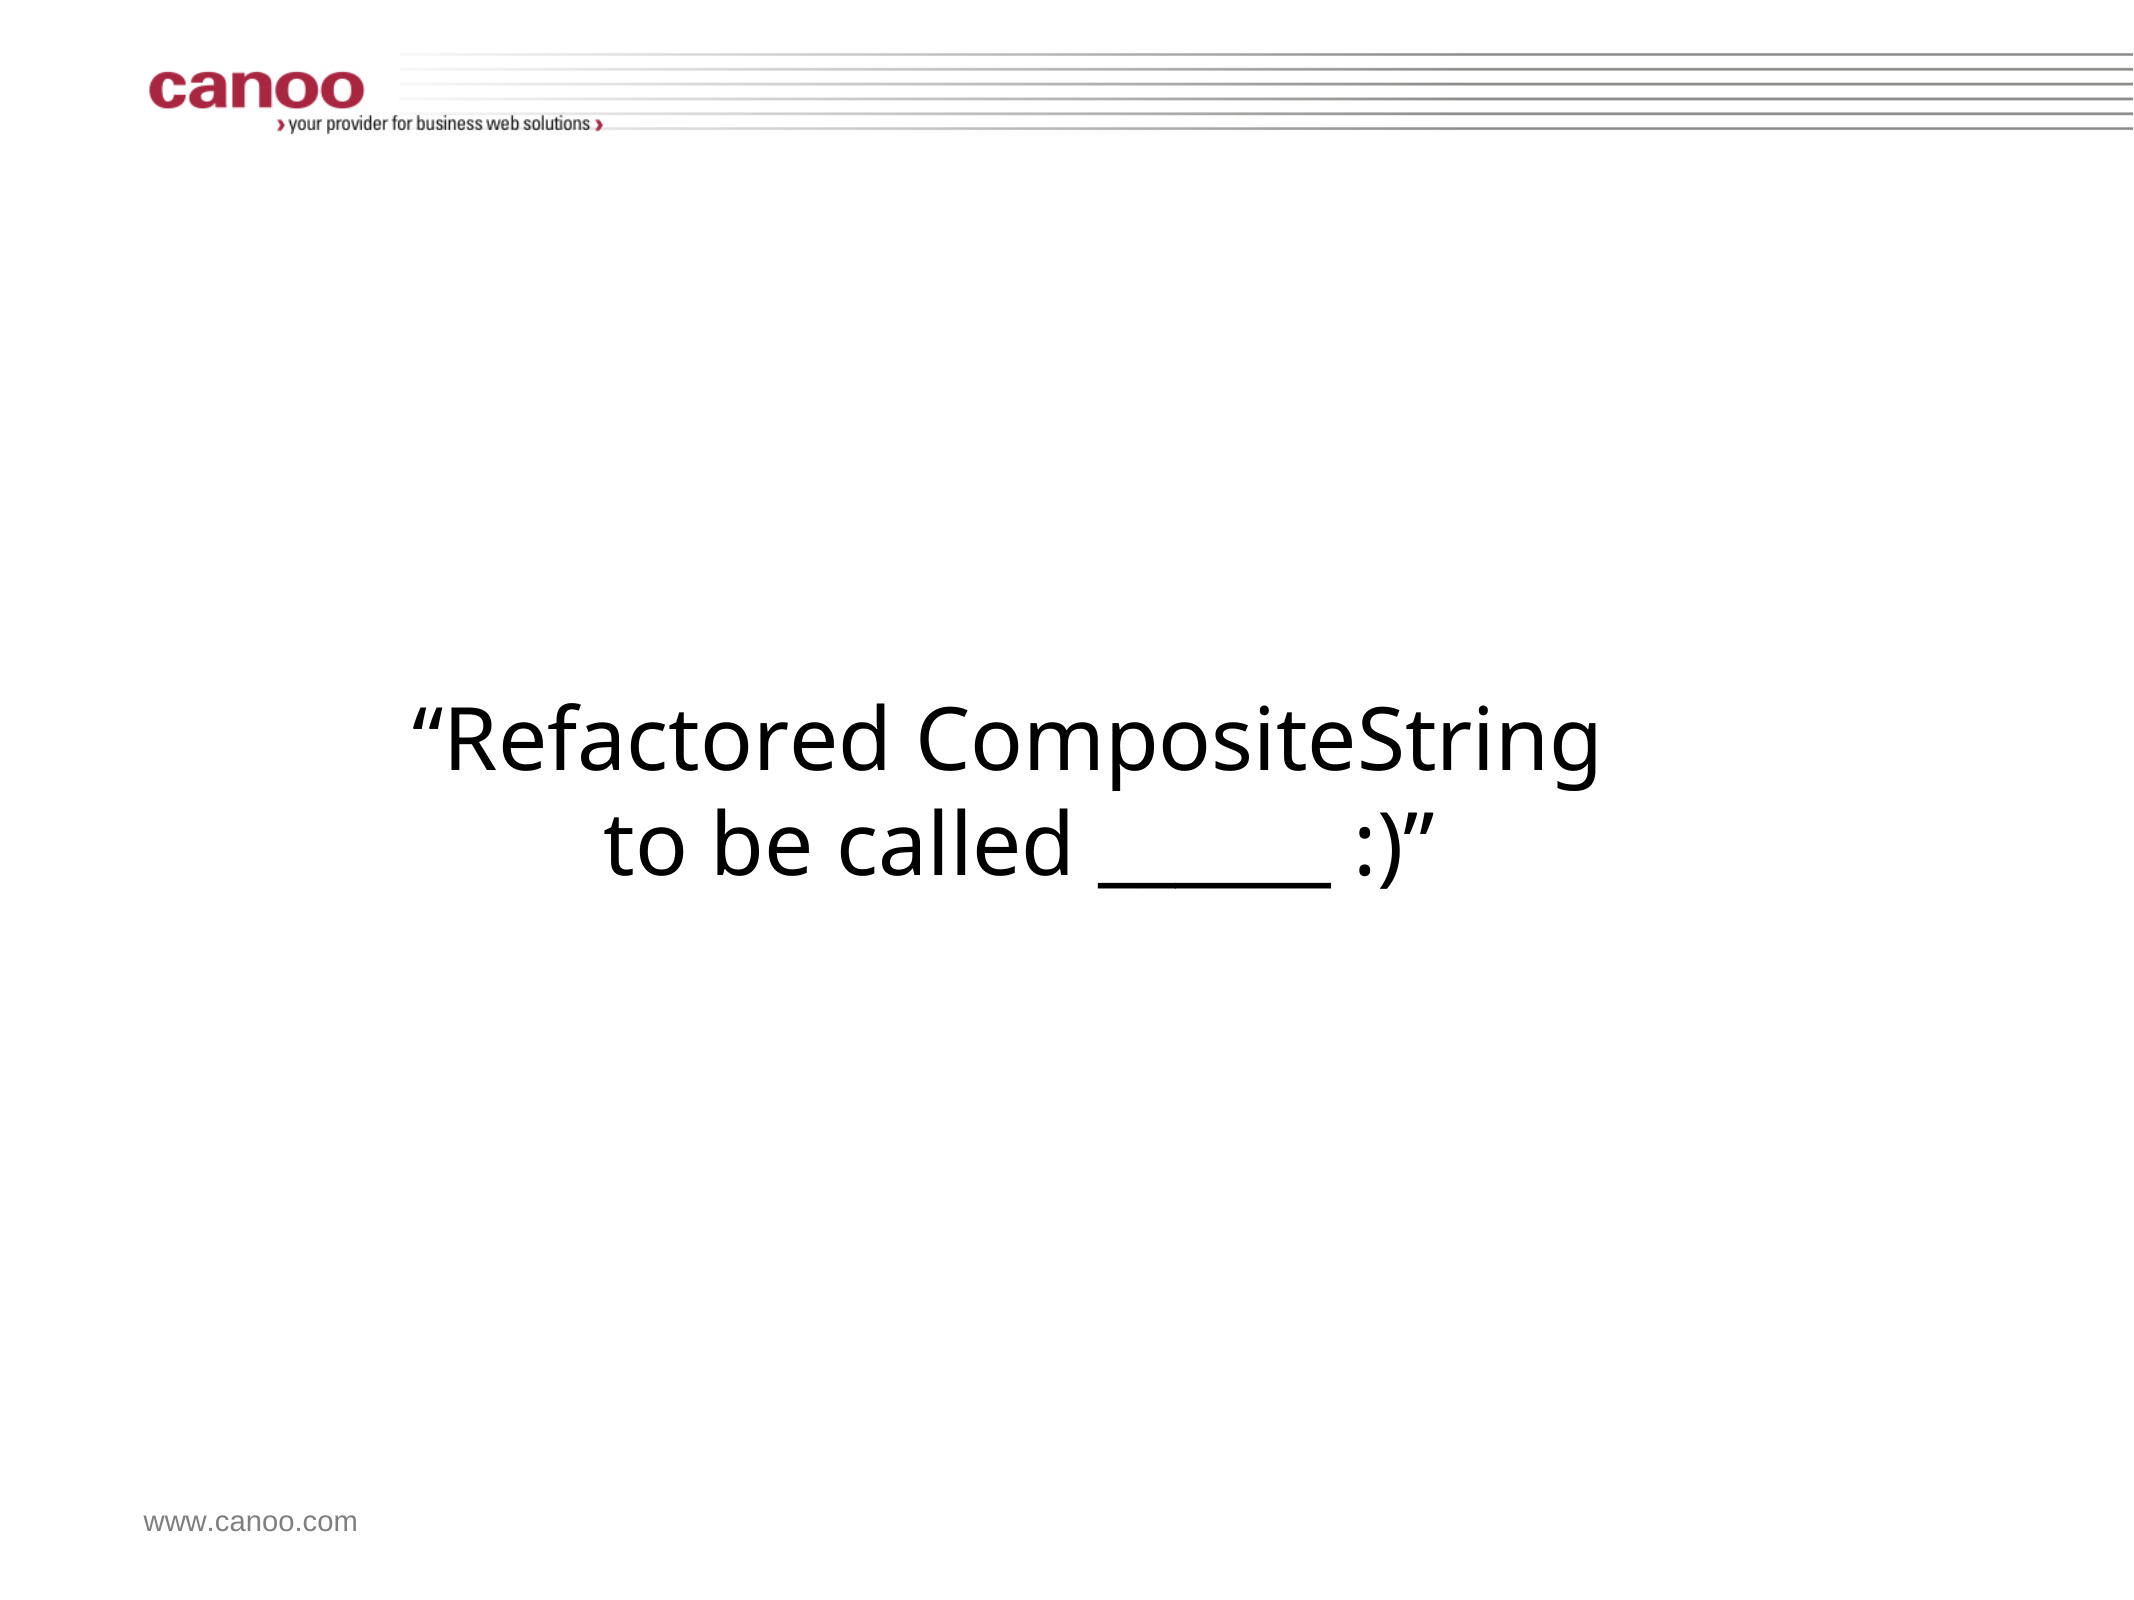

“Refactored CompositeString
to be called ______ :)”